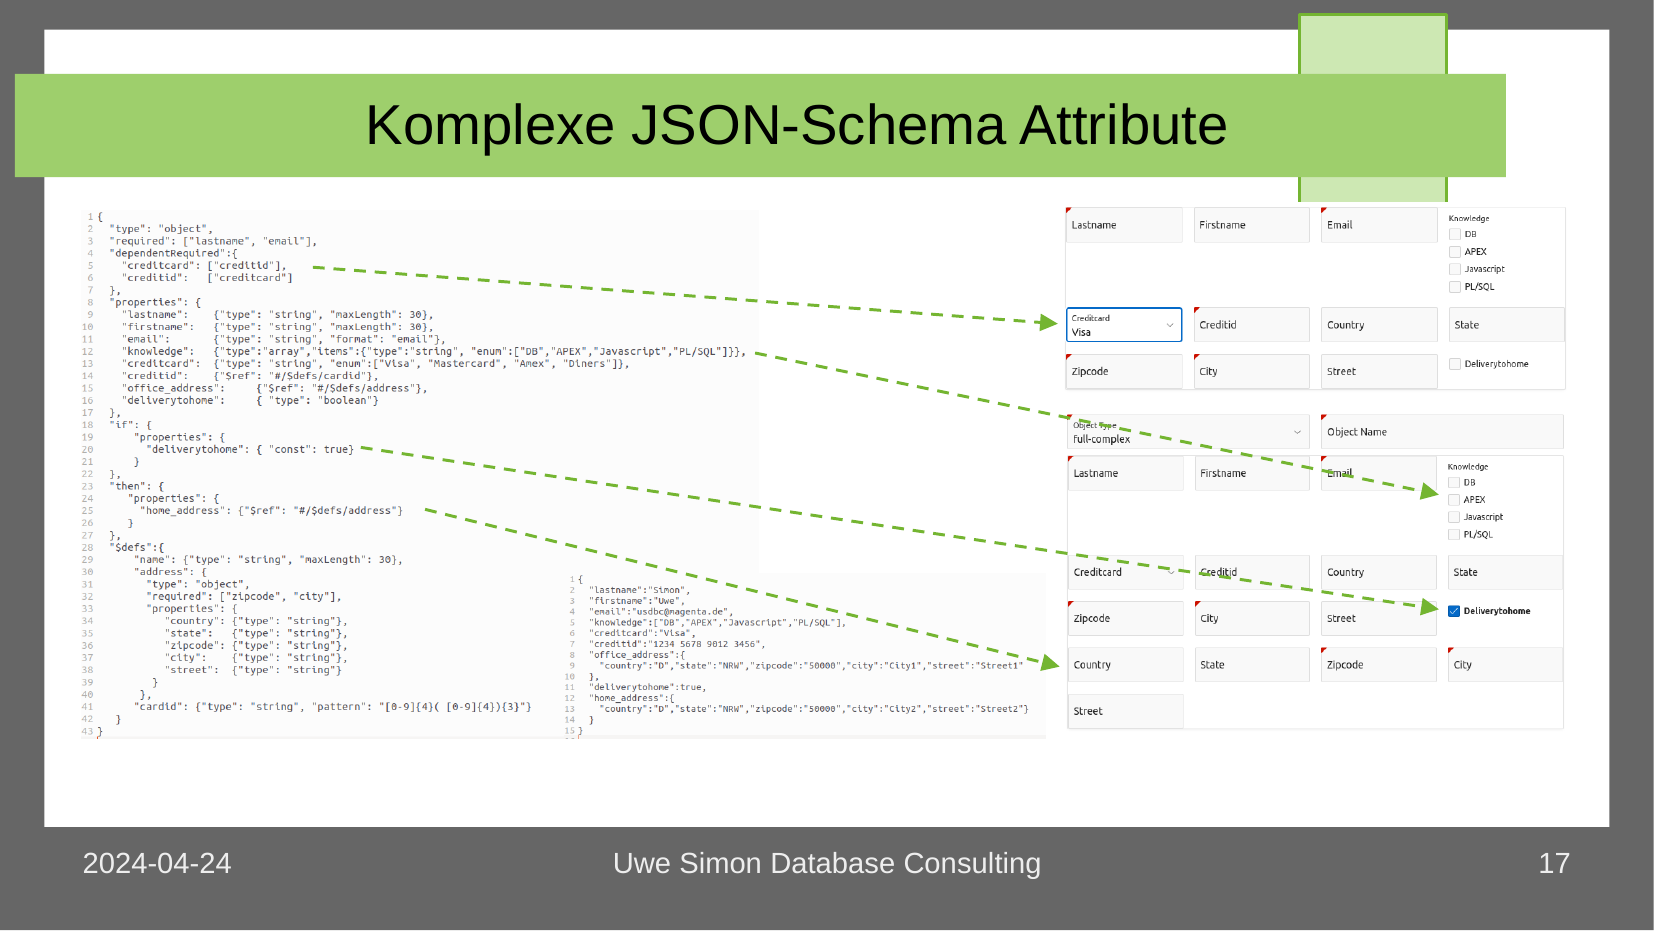

# Komplexe JSON-Schema Attribute
2024-04-24
Uwe Simon Database Consulting
17